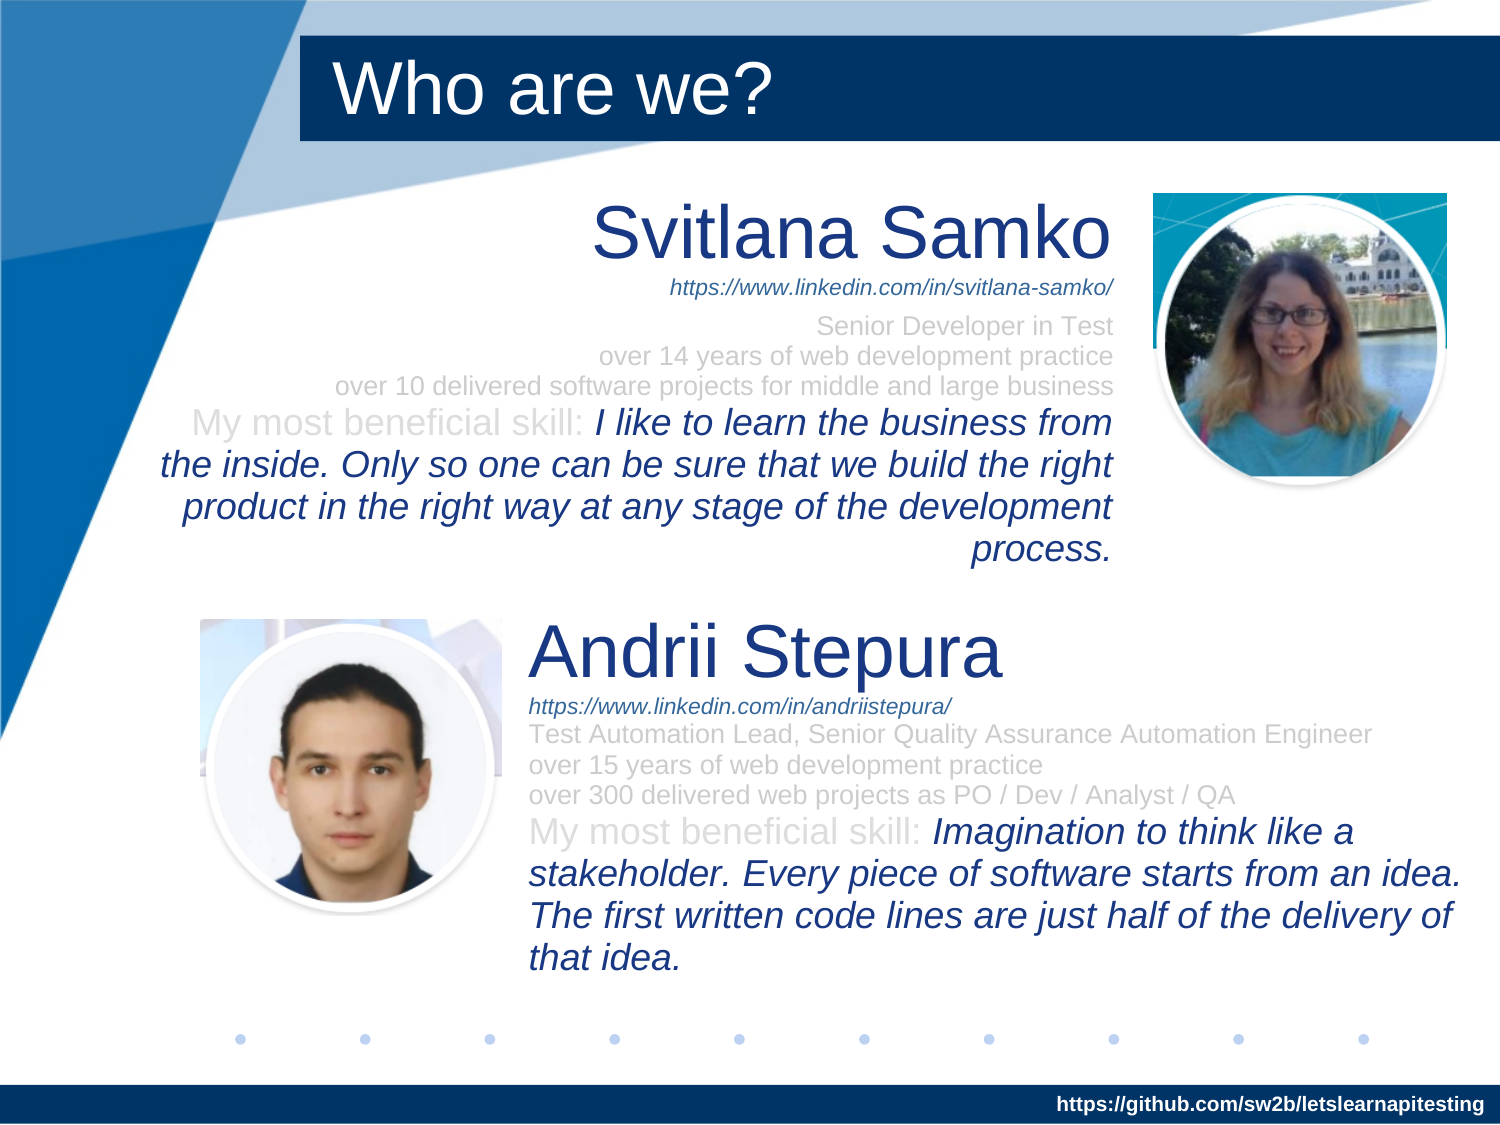

Who are we?
Svitlana Samko
https://www.linkedin.com/in/svitlana-samko/
Senior Developer in Test
over 14 years of web development practice
over 10 delivered software projects for middle and large business
My most beneficial skill: I like to learn the business from the inside. Only so one can be sure that we build the right product in the right way at any stage of the development process.
# Andrii Stepura https://www.linkedin.com/in/andriistepura/ Test Automation Lead, Senior Quality Assurance Automation Engineer over 15 years of web development practice over 300 delivered web projects as PO / Dev / Analyst / QA My most beneficial skill: Imagination to think like a stakeholder. Every piece of software starts from an idea. The first written code lines are just half of the delivery of that idea.